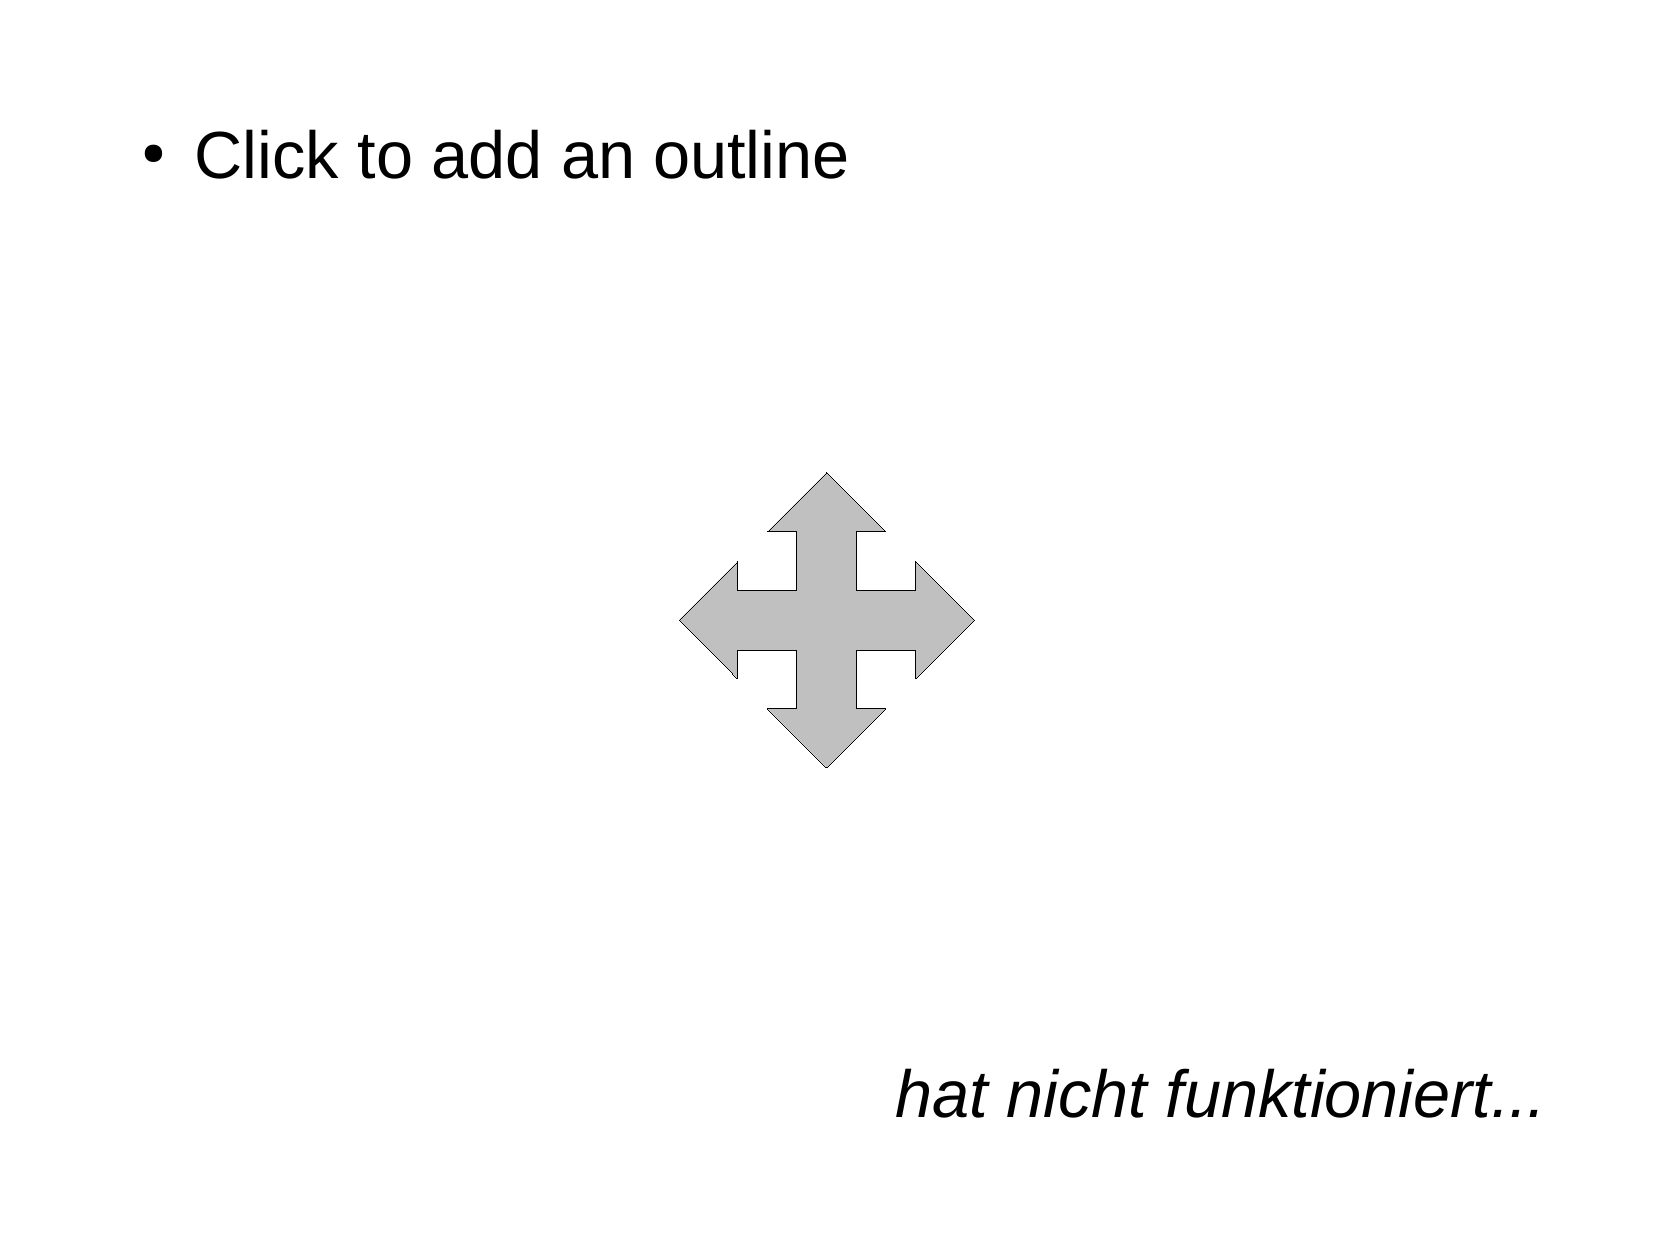

# Click to add an outline
hat nicht funktioniert...